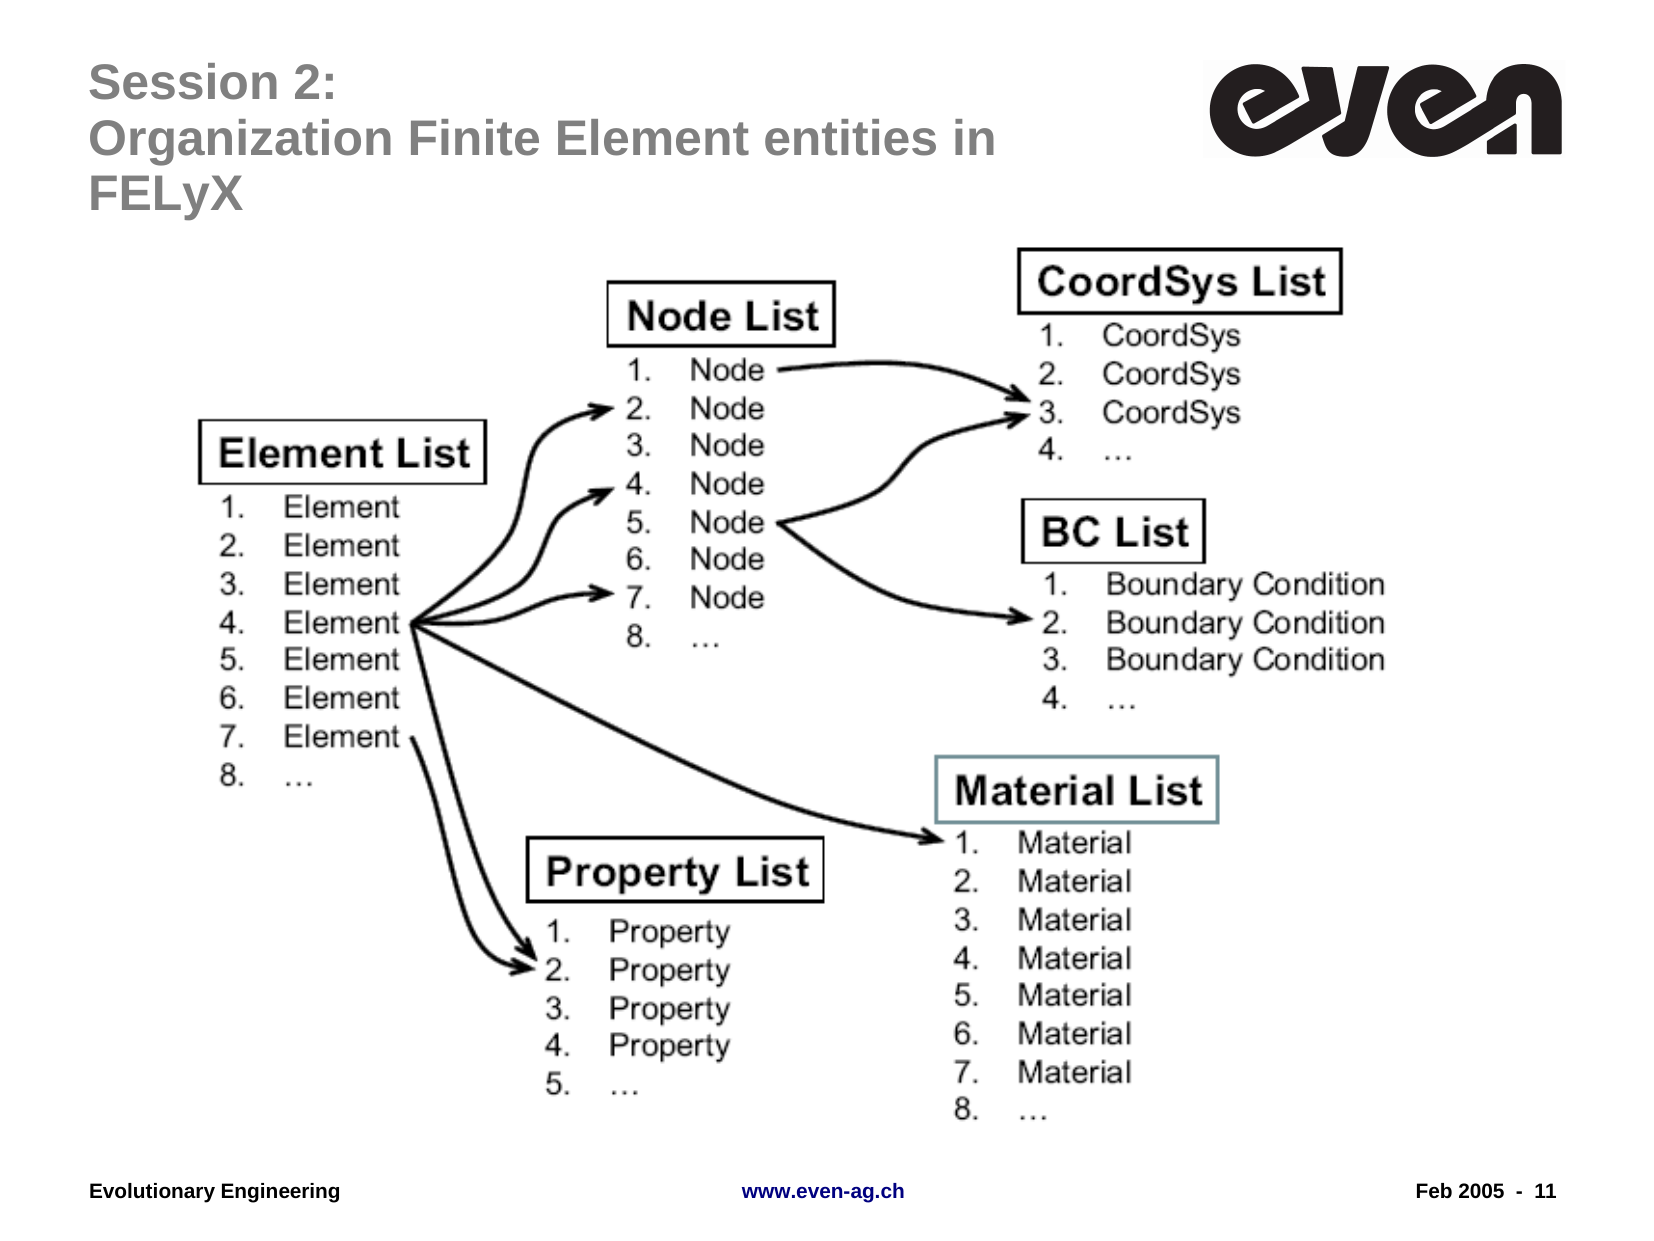

# Session 2: Organization Finite Element entities in FELyX